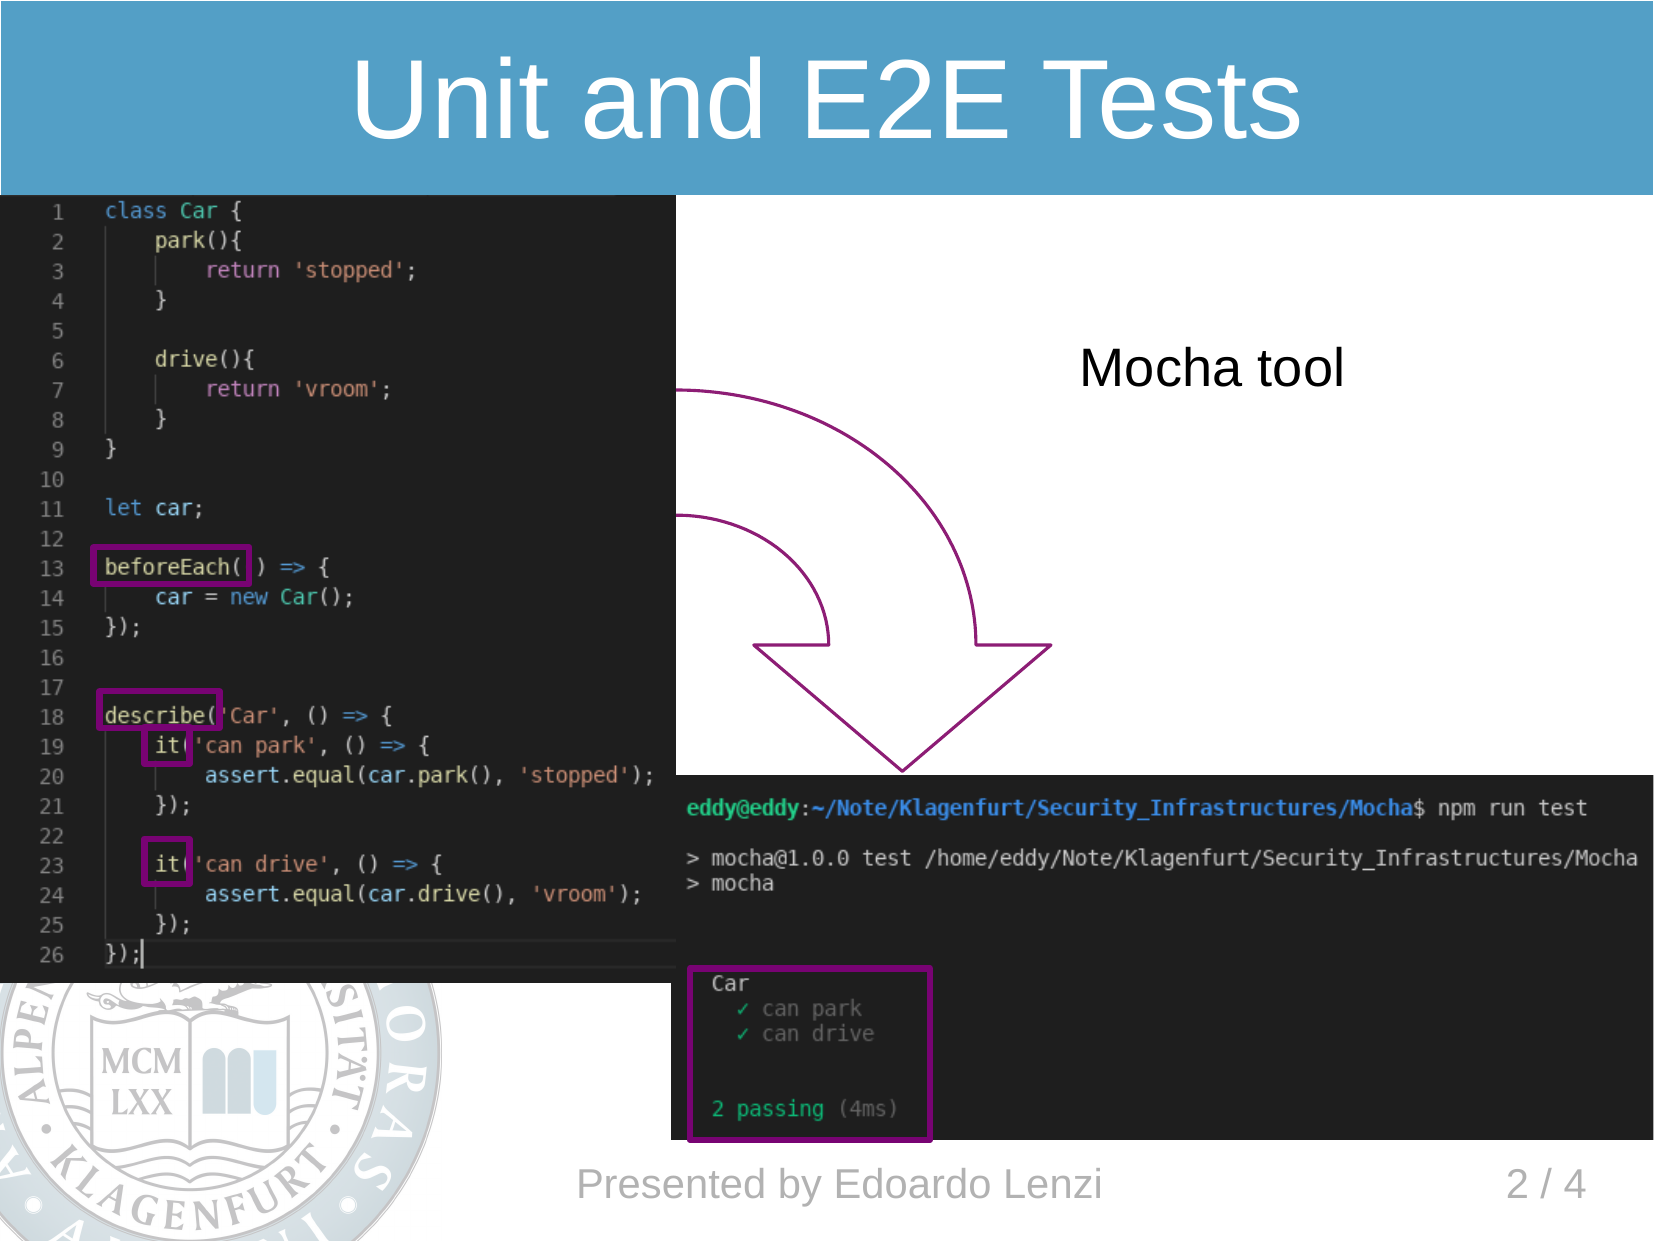

Unit and E2E Tests
Mocha tool
# Presented by Edoardo Lenzi 2 / 4